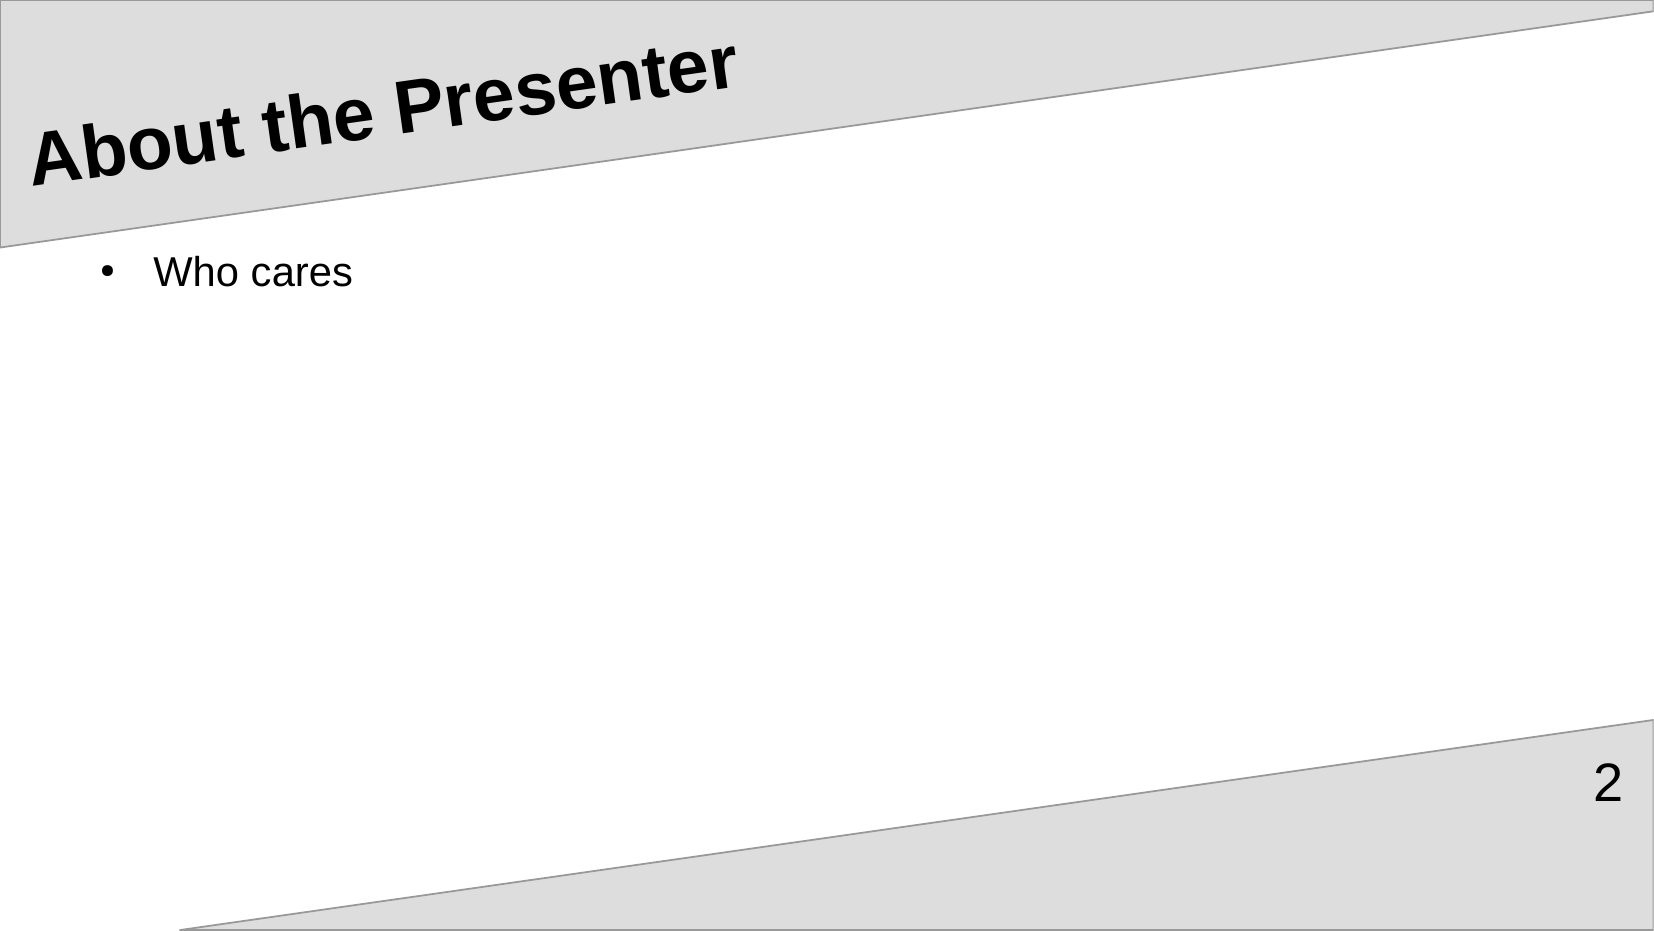

# About the Presenter
Who cares
2